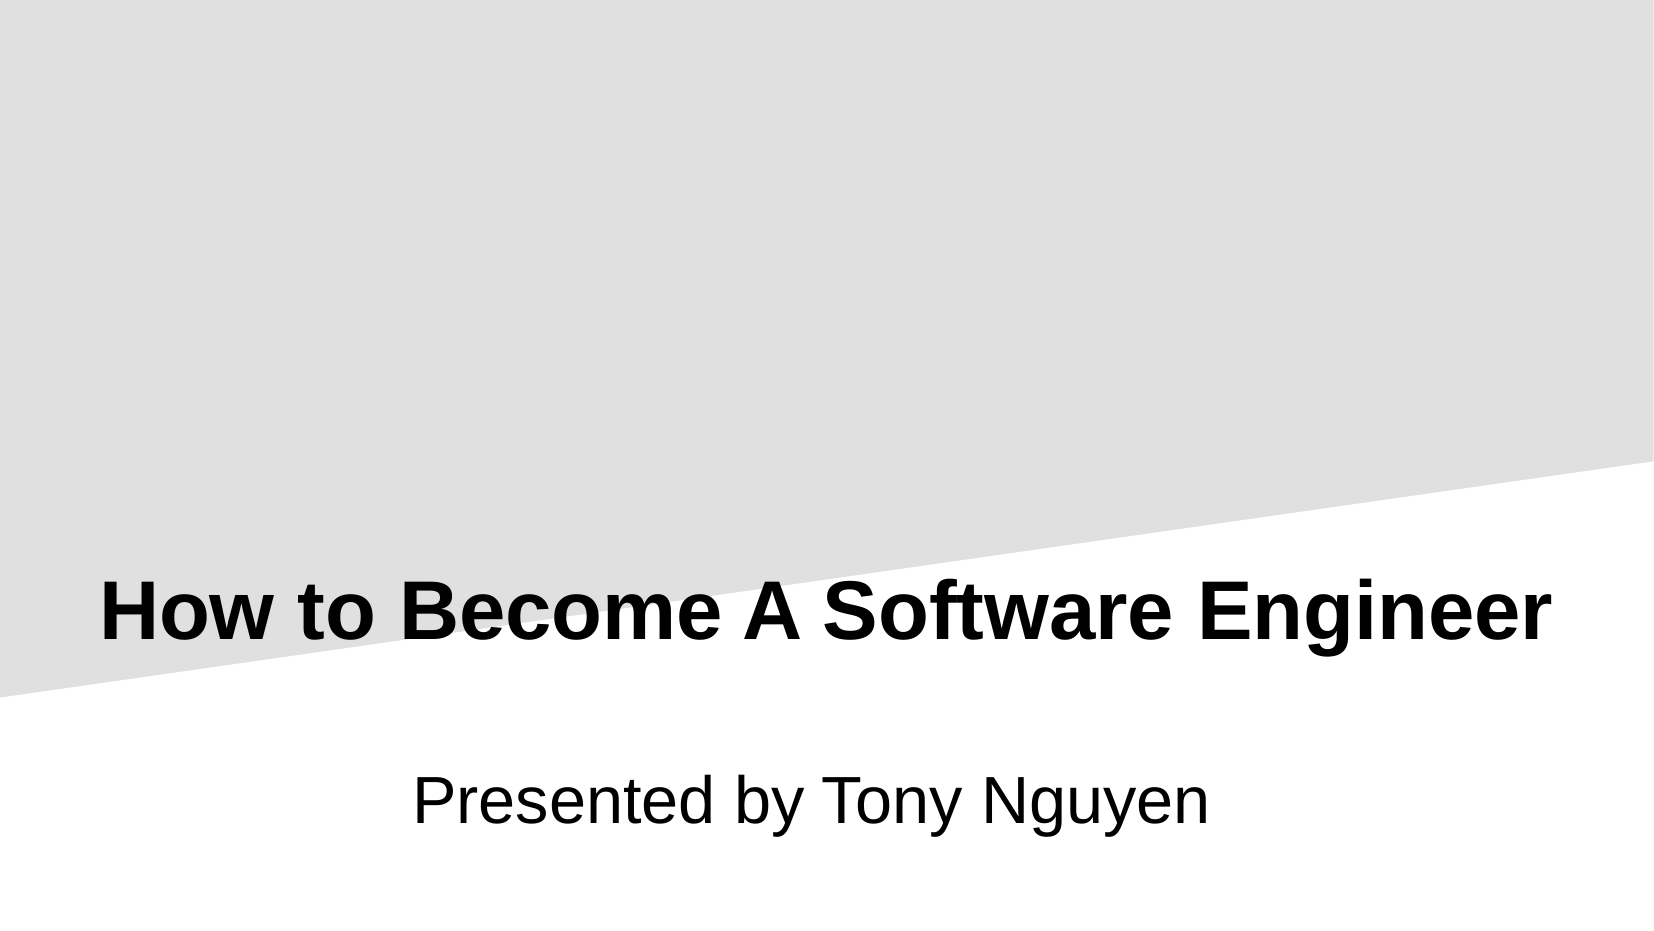

Presented by Tony Nguyen
# How to Become A Software Engineer